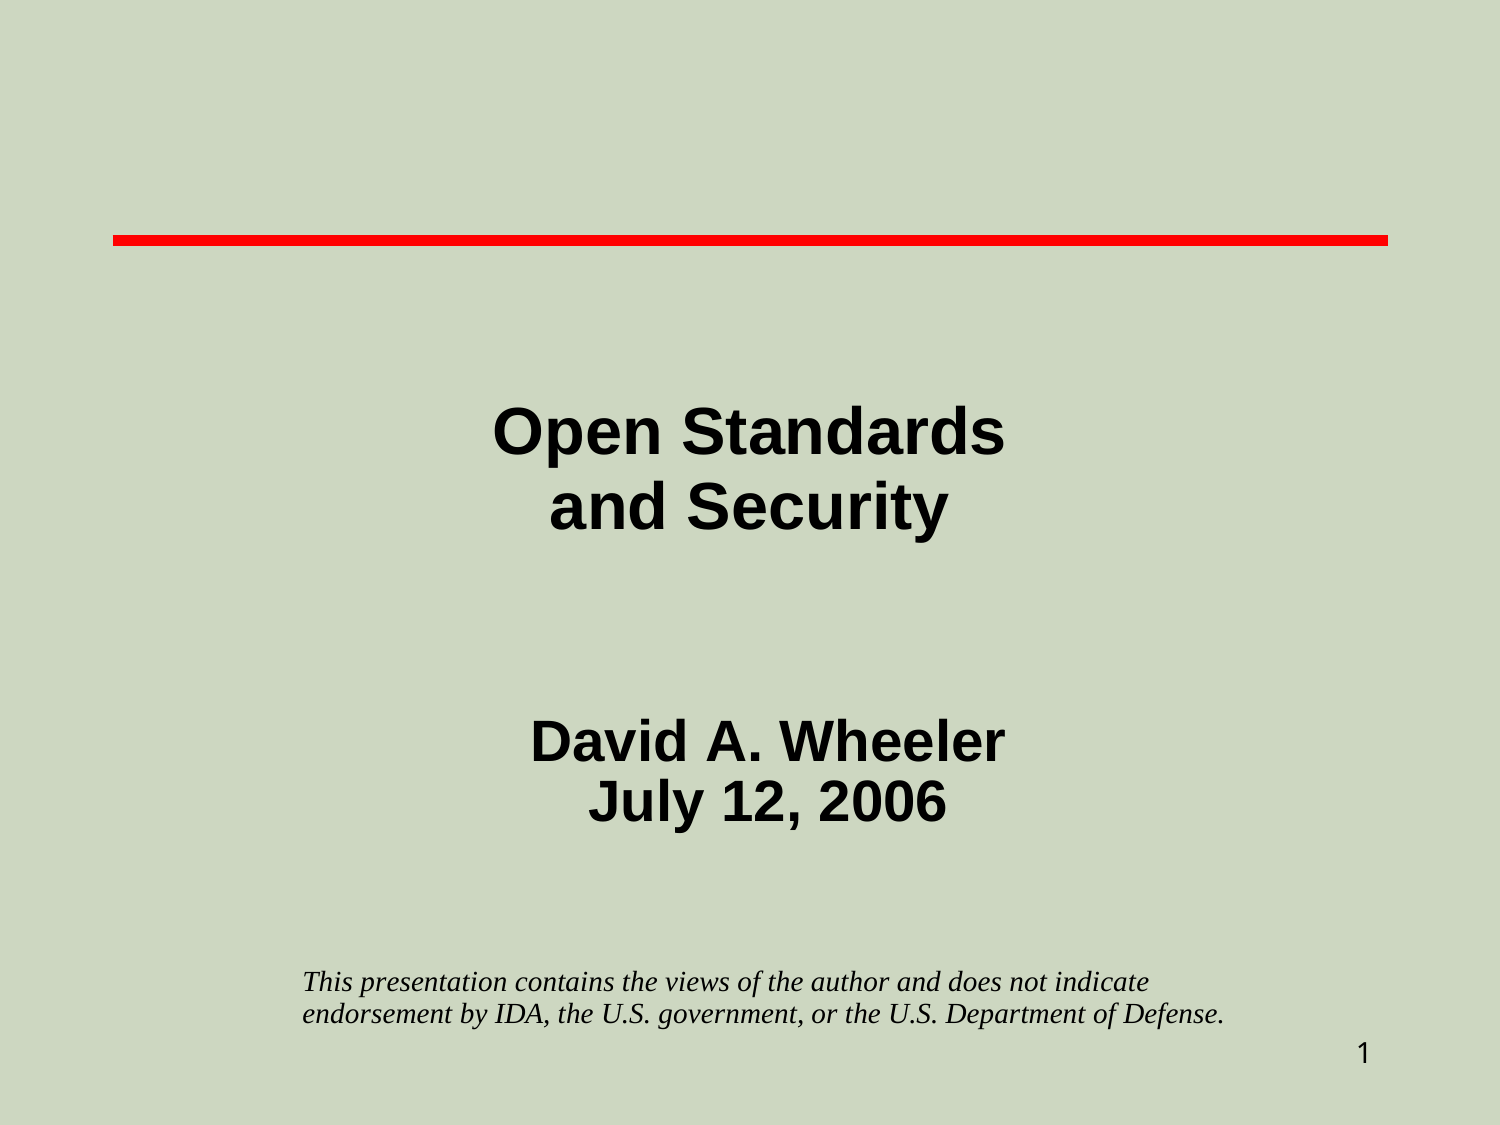

# Open Standards and Security
David A. Wheeler
July 12, 2006
This presentation contains the views of the author and does not indicate endorsement by IDA, the U.S. government, or the U.S. Department of Defense.